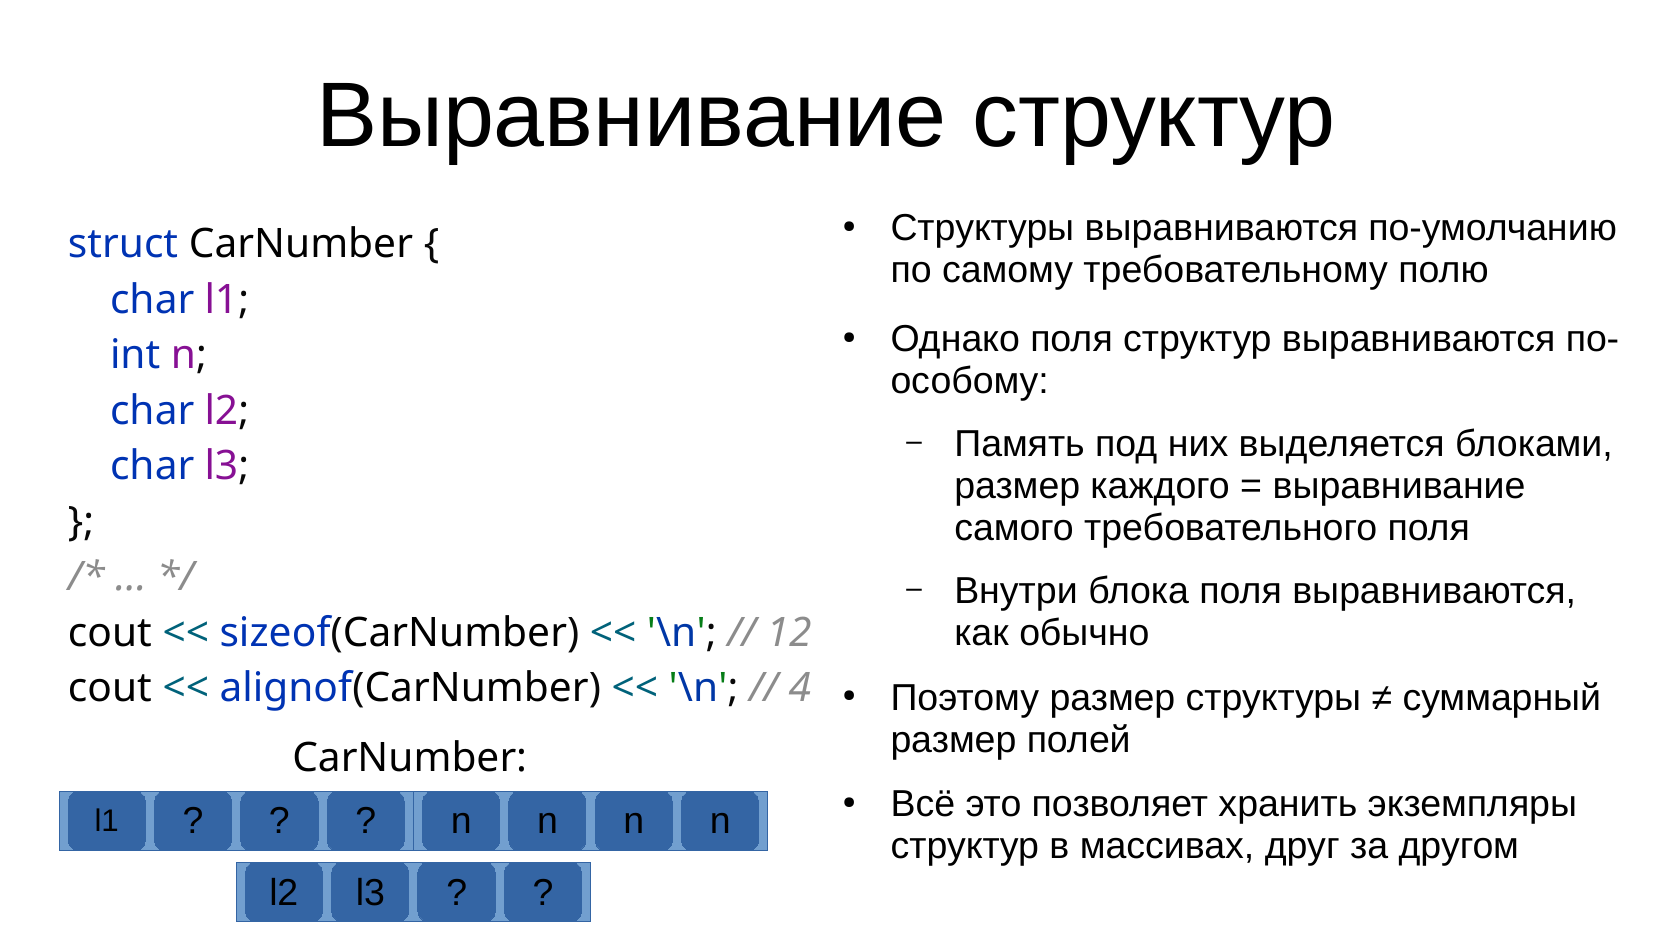

# Выравнивание структур
struct CarNumber {
 char l1;
 int n;
 char l2;
 char l3;
};
/* ... */
cout << sizeof(CarNumber) << '\n'; // 12
cout << alignof(CarNumber) << '\n'; // 4
Структуры выравниваются по-умолчанию по самому требовательному полю
Однако поля структур выравниваются по-особому:
Память под них выделяется блоками, размер каждого = выравнивание самого требовательного поля
Внутри блока поля выравниваются, как обычно
Поэтому размер структуры ≠ суммарный размер полей
Всё это позволяет хранить экземпляры структур в массивах, друг за другом
CarNumber:
l1
?
?
?
n
n
n
n
l2
l3
?
?